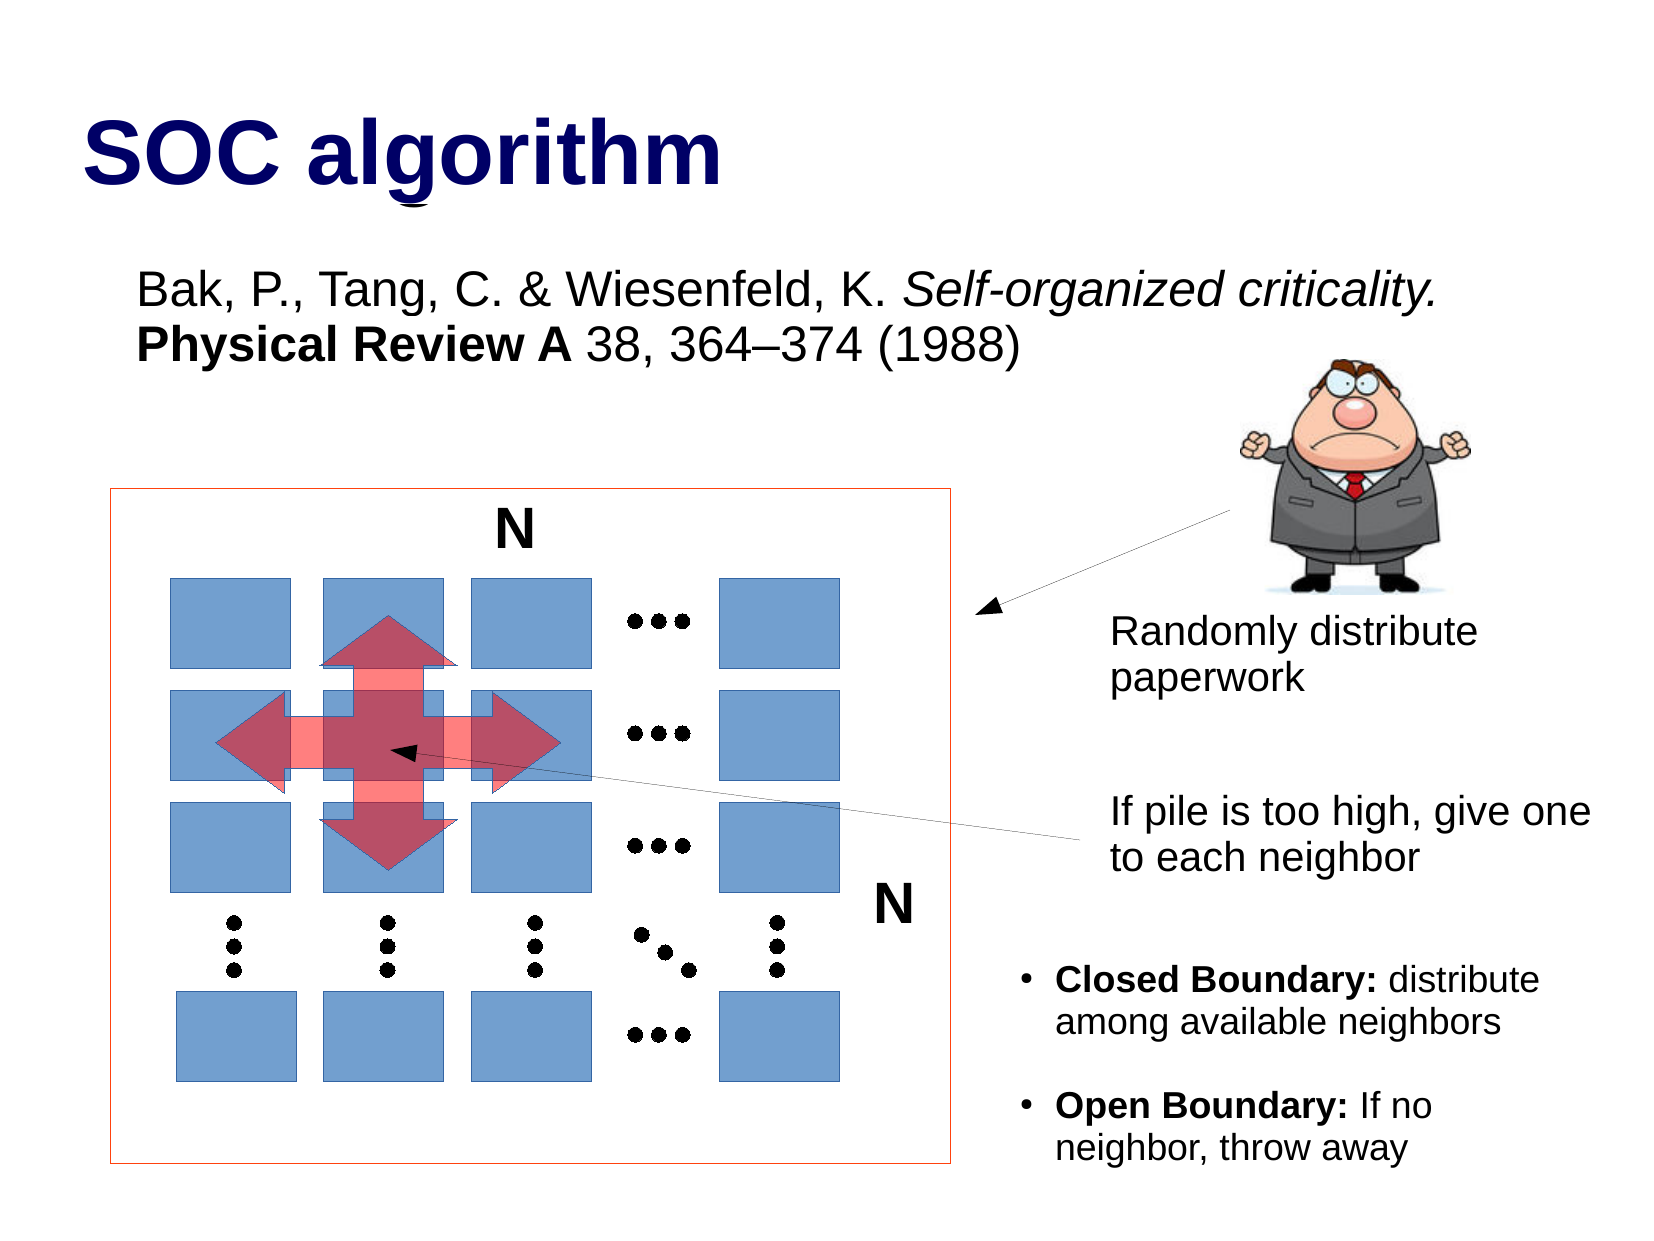

SOC algorithm
# Bak, P., Tang, C. & Wiesenfeld, K. Self-organized criticality. Physical Review A 38, 364–374 (1988)
N
Randomly distribute paperwork
If pile is too high, give one to each neighbor
N
Closed Boundary: distribute among available neighbors
Open Boundary: If no neighbor, throw away